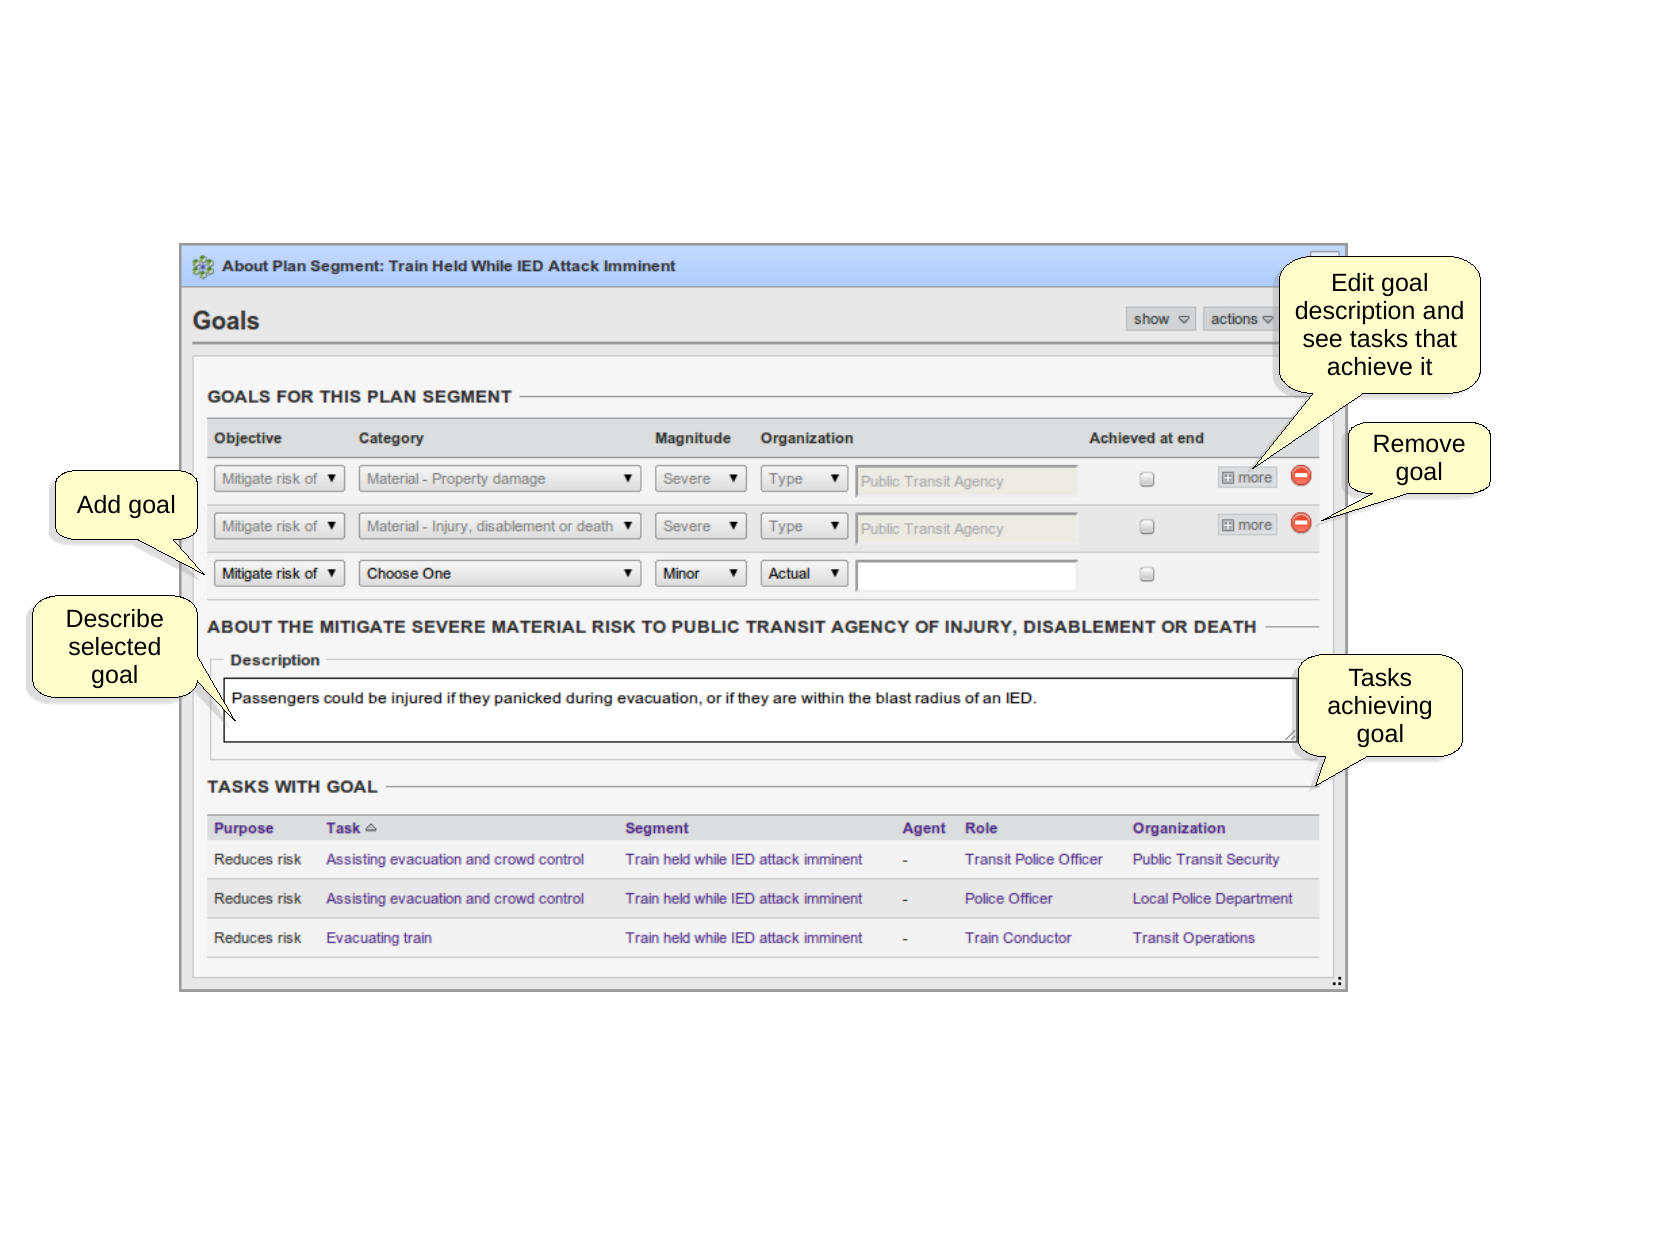

Edit goal description and see tasks that achieve it
Remove goal
Add goal
Describe selected goal
Tasks achieving goal